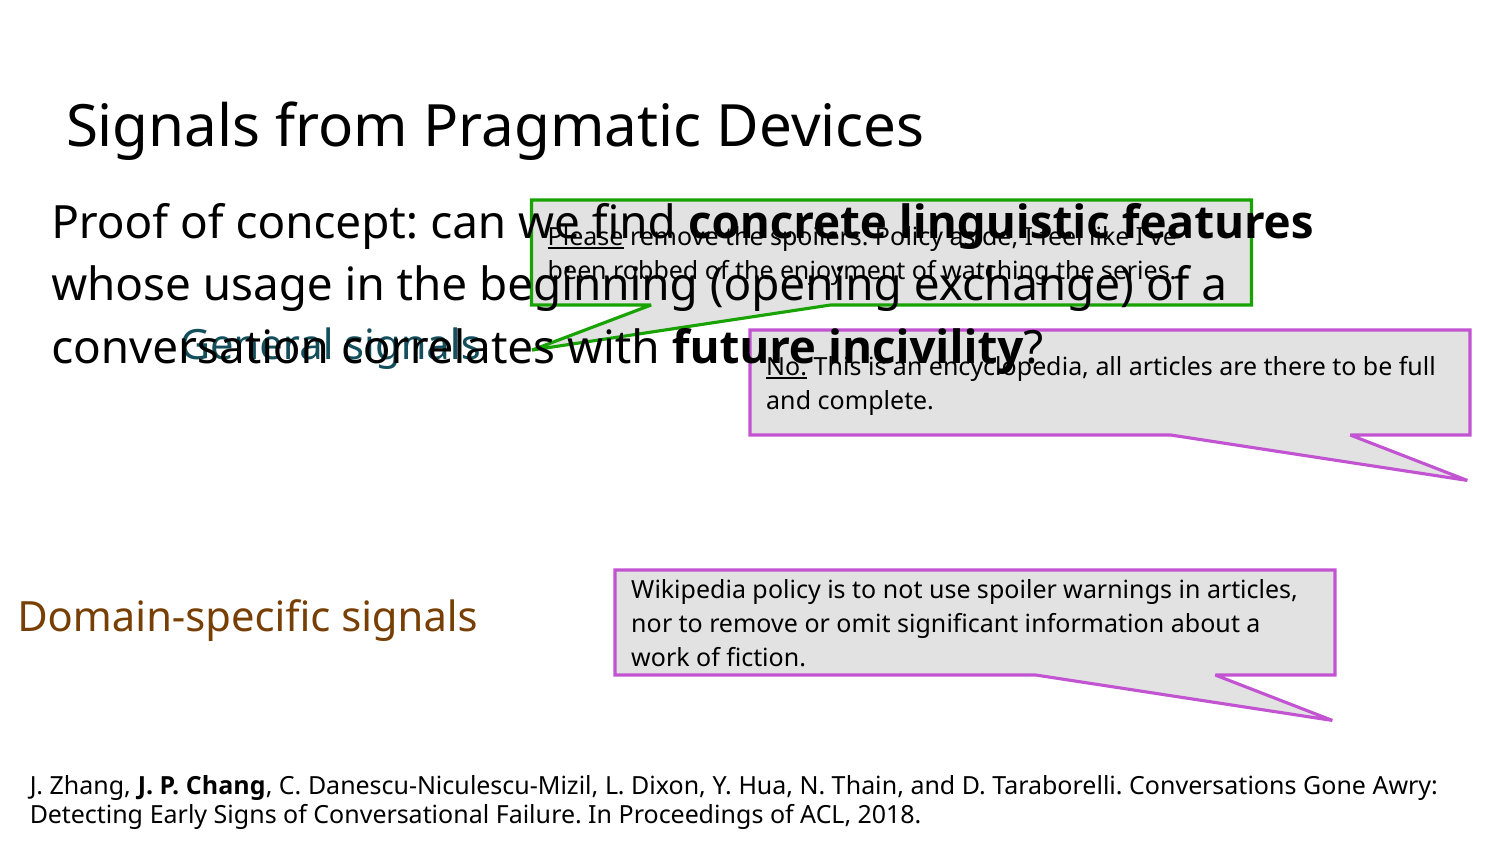

# Signals from Pragmatic Devices
Proof of concept: can we find concrete linguistic features whose usage in the beginning (opening exchange) of a conversation correlates with future incivility?
Please remove the spoilers. Policy aside, I feel like I've been robbed of the enjoyment of watching the series.
General signals
No. This is an encyclopedia, all articles are there to be full and complete.
Wikipedia policy is to not use spoiler warnings in articles, nor to remove or omit significant information about a work of fiction.
Domain-specific signals
J. Zhang, J. P. Chang, C. Danescu-Niculescu-Mizil, L. Dixon, Y. Hua, N. Thain, and D. Taraborelli. Conversations Gone Awry:
Detecting Early Signs of Conversational Failure. In Proceedings of ACL, 2018.